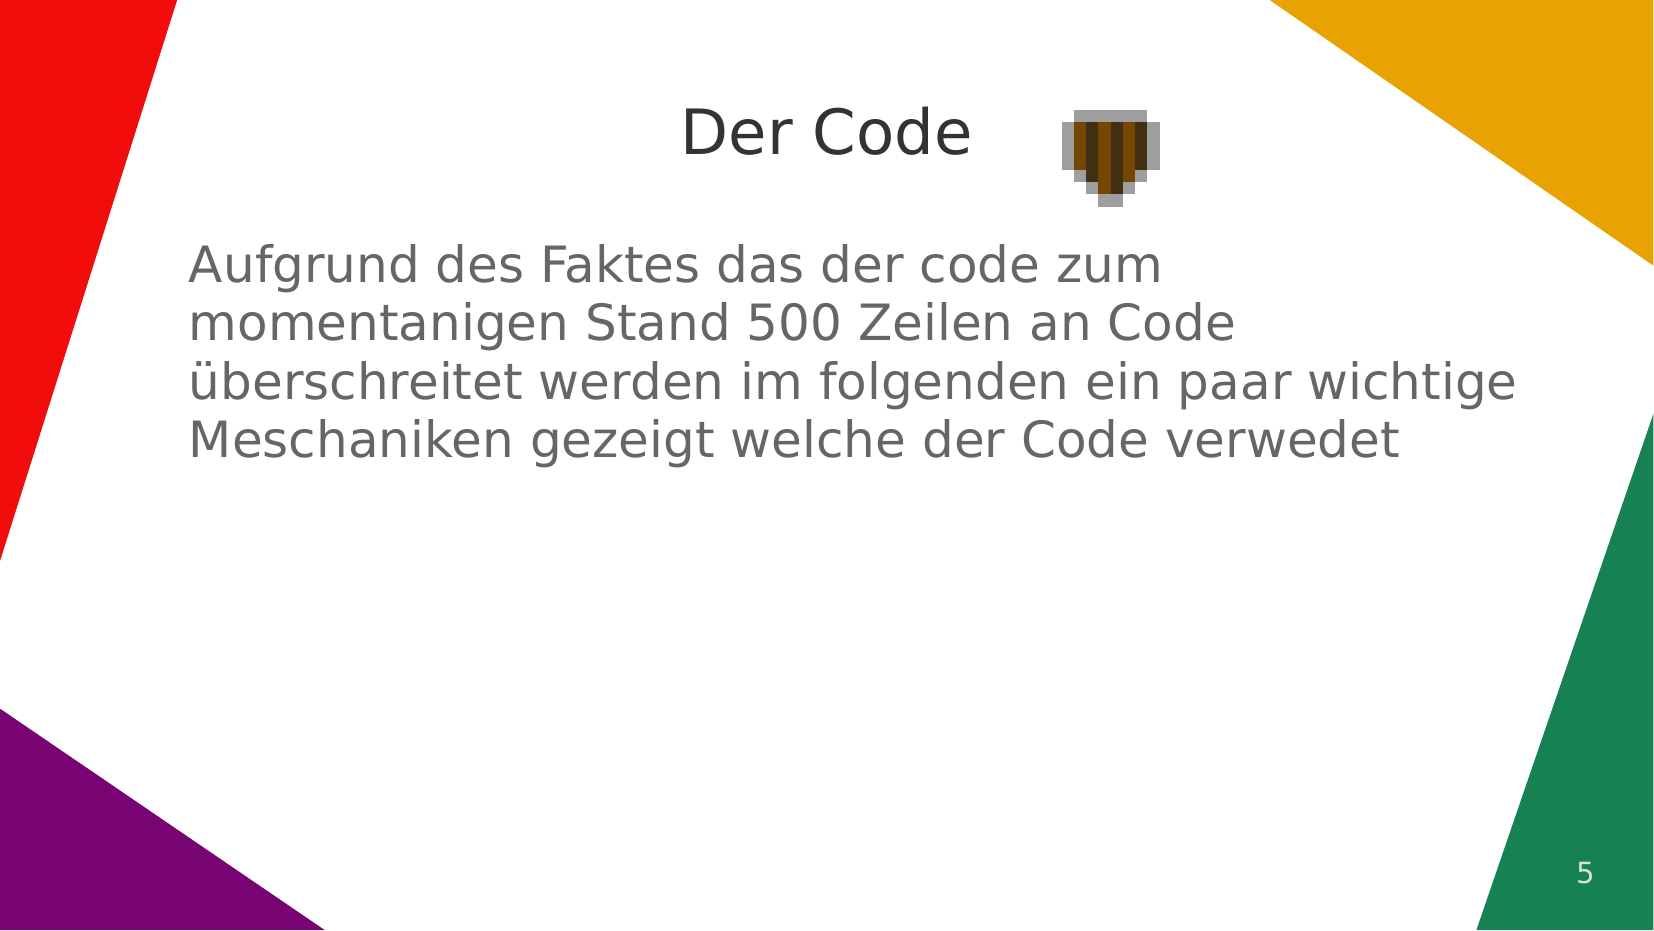

# Der Code
Aufgrund des Faktes das der code zum momentanigen Stand 500 Zeilen an Code überschreitet werden im folgenden ein paar wichtige Meschaniken gezeigt welche der Code verwedet
5